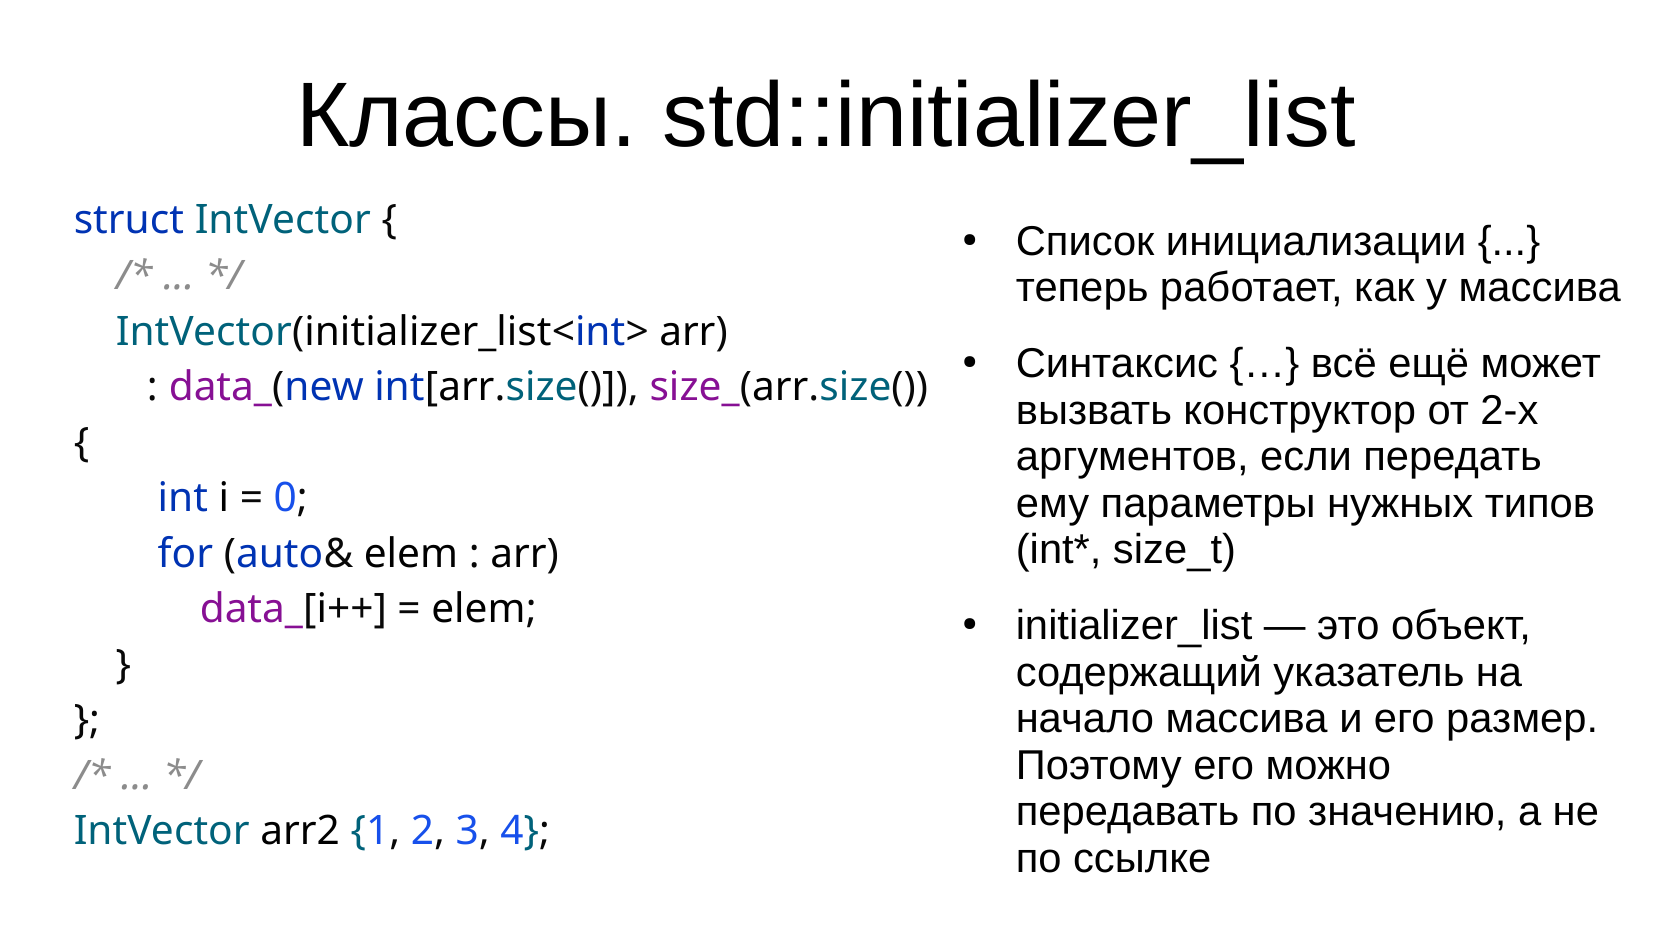

# Классы. std::initializer_list
struct IntVector {
 /* ... */
 IntVector(initializer_list<int> arr)
 : data_(new int[arr.size()]), size_(arr.size()) {
 int i = 0;
 for (auto& elem : arr)
 data_[i++] = elem;
 }
};
/* ... */
IntVector arr2 {1, 2, 3, 4};
Список инициализации {...} теперь работает, как у массива
Синтаксис {…} всё ещё может вызвать конструктор от 2-х аргументов, если передать ему параметры нужных типов (int*, size_t)
initializer_list — это объект, содержащий указатель на начало массива и его размер. Поэтому его можно передавать по значению, а не по ссылке